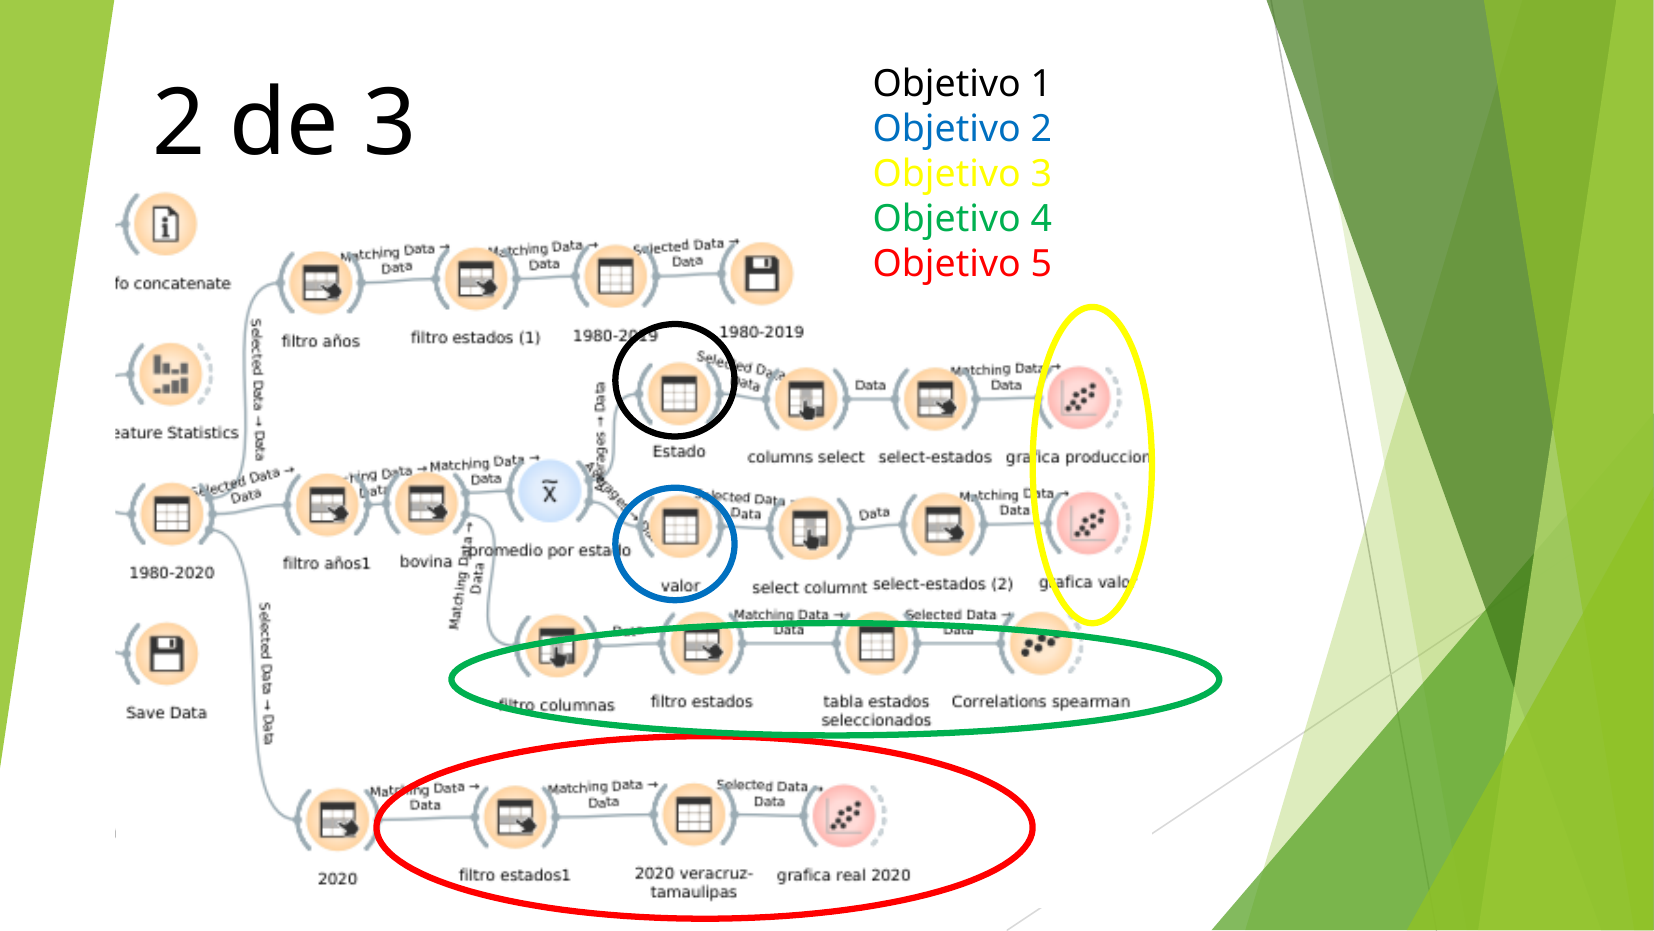

# 2 de 3
Objetivo 1
Objetivo 2
Objetivo 3
Objetivo 4
Objetivo 5